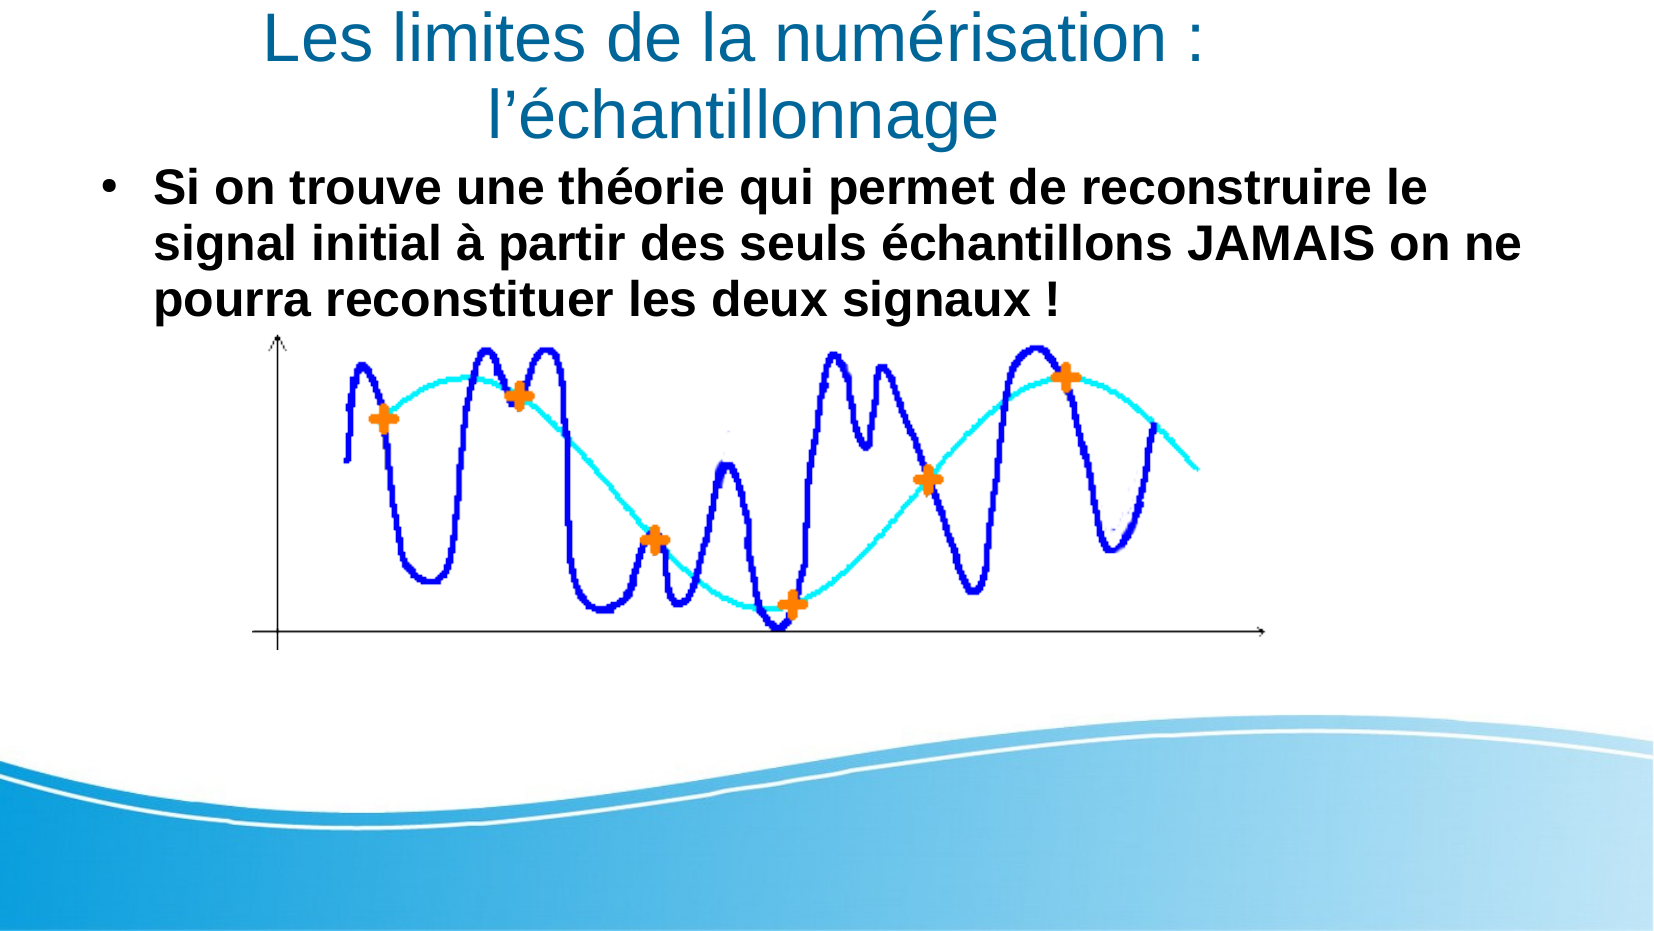

# Les limites de la numérisation : l’échantillonnage
Si on trouve une théorie qui permet de reconstruire le signal initial à partir des seuls échantillons JAMAIS on ne pourra reconstituer les deux signaux !